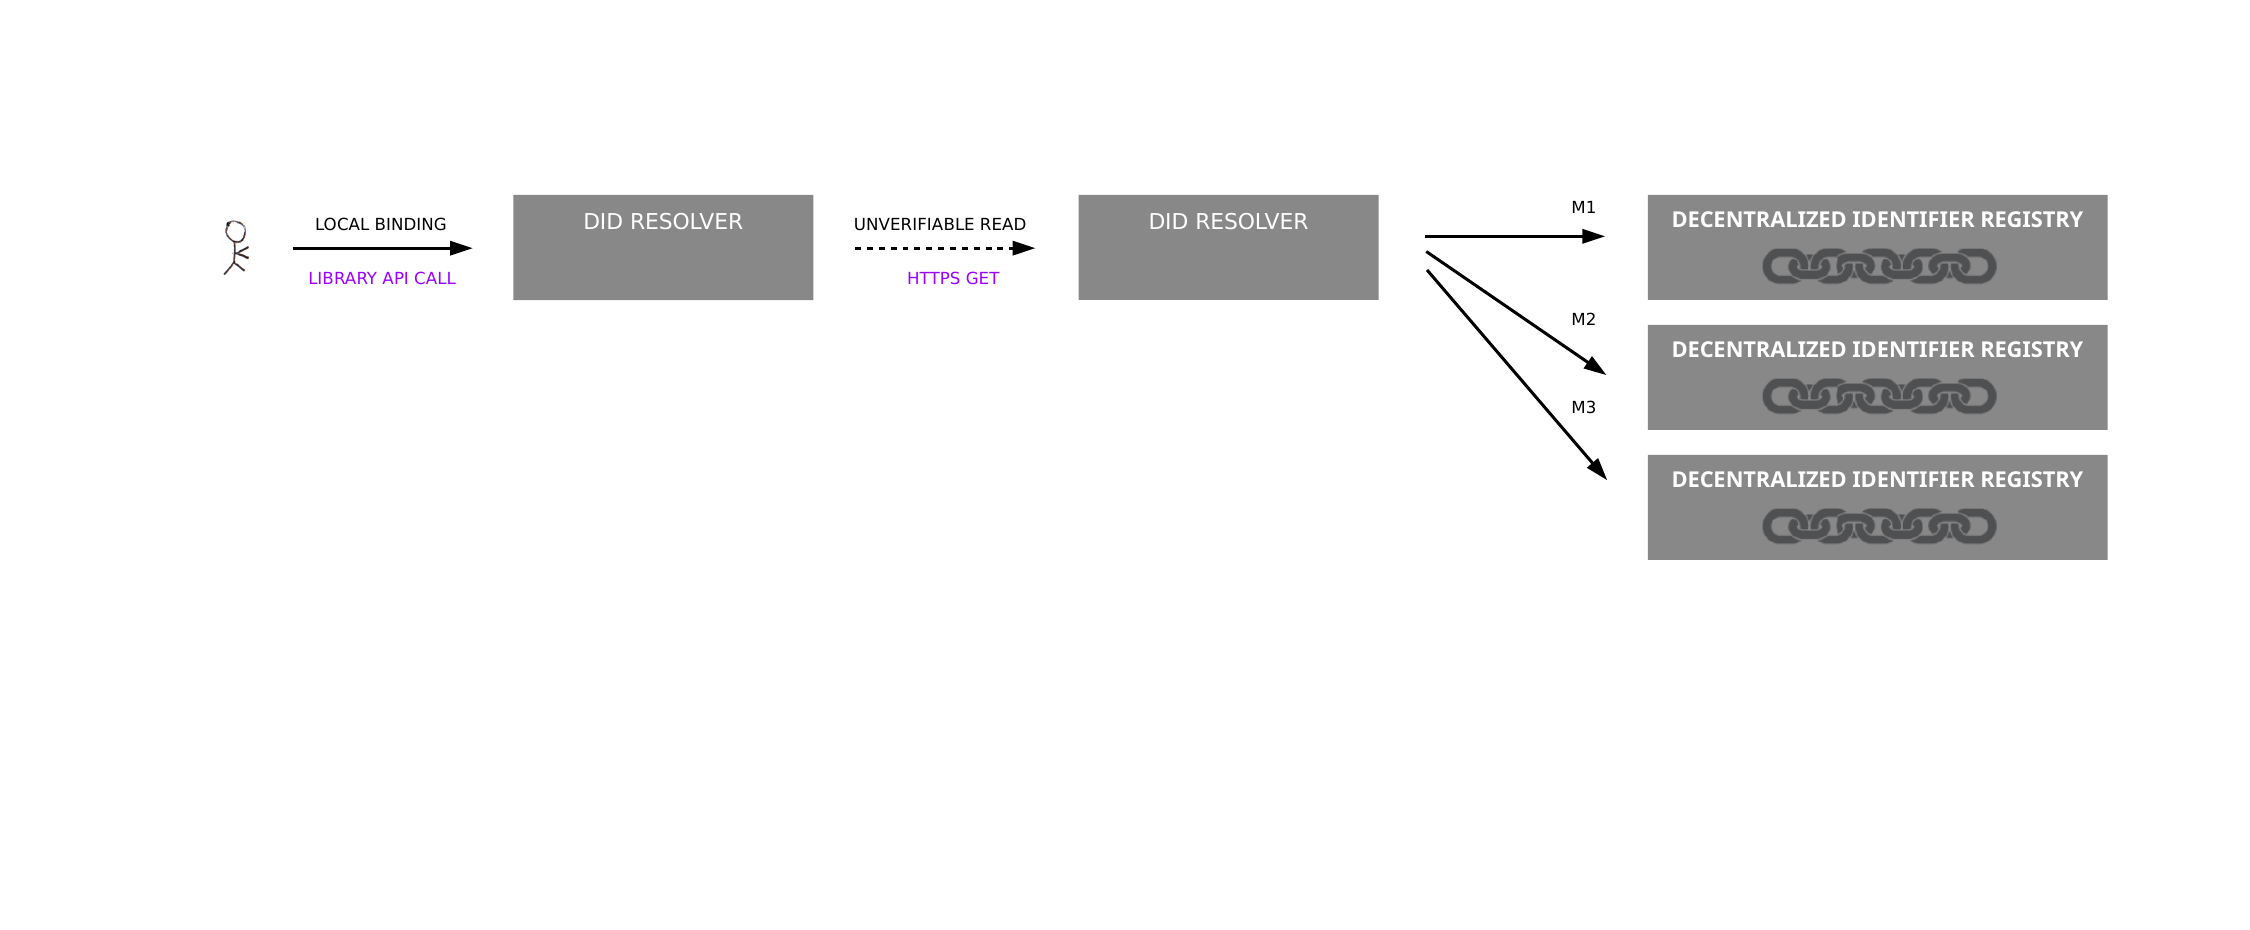

M1
DID RESOLVER
DECENTRALIZED IDENTIFIER REGISTRY
DID RESOLVER
UNVERIFIABLE READ
LOCAL BINDING
LIBRARY API CALL
HTTPS GET
M2
DECENTRALIZED IDENTIFIER REGISTRY
M3
DECENTRALIZED IDENTIFIER REGISTRY